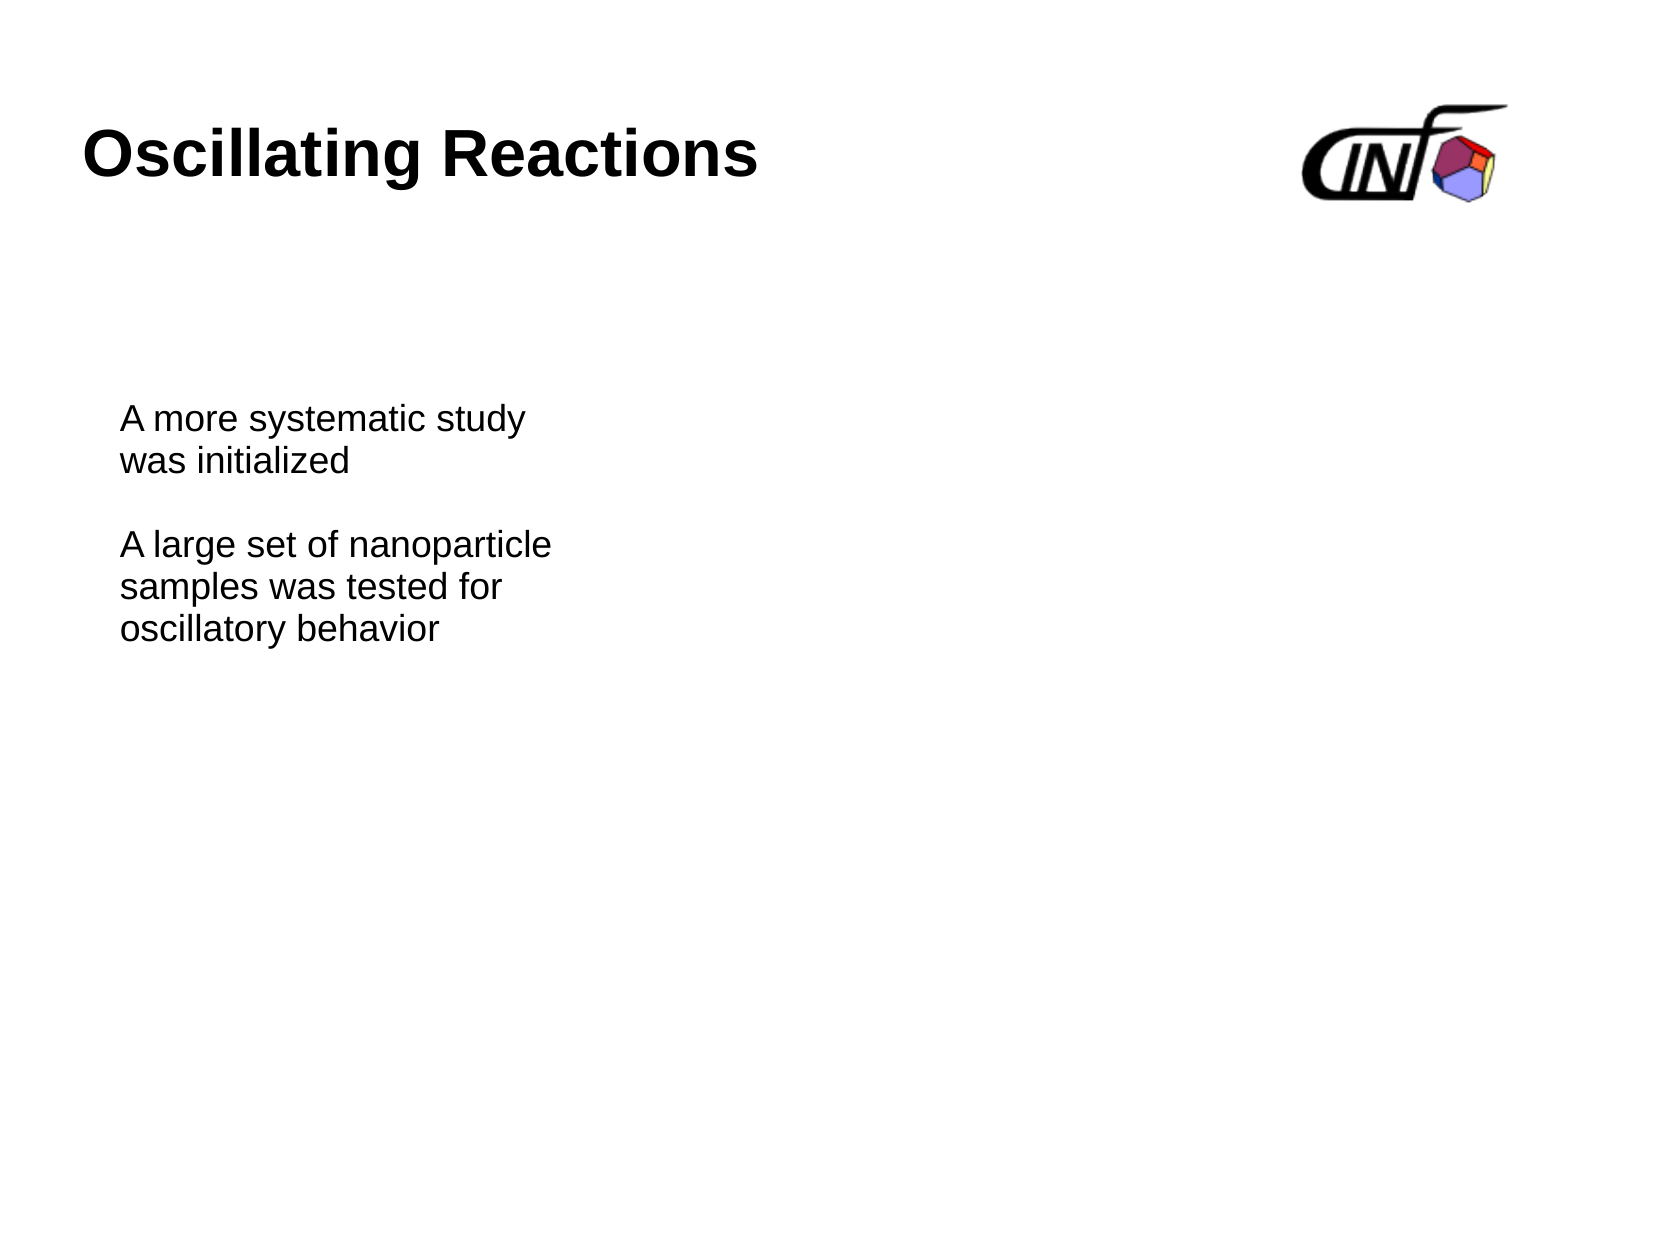

# Oscillating Reactions
A more systematic study was initialized
A large set of nanoparticle samples was tested for oscillatory behavior